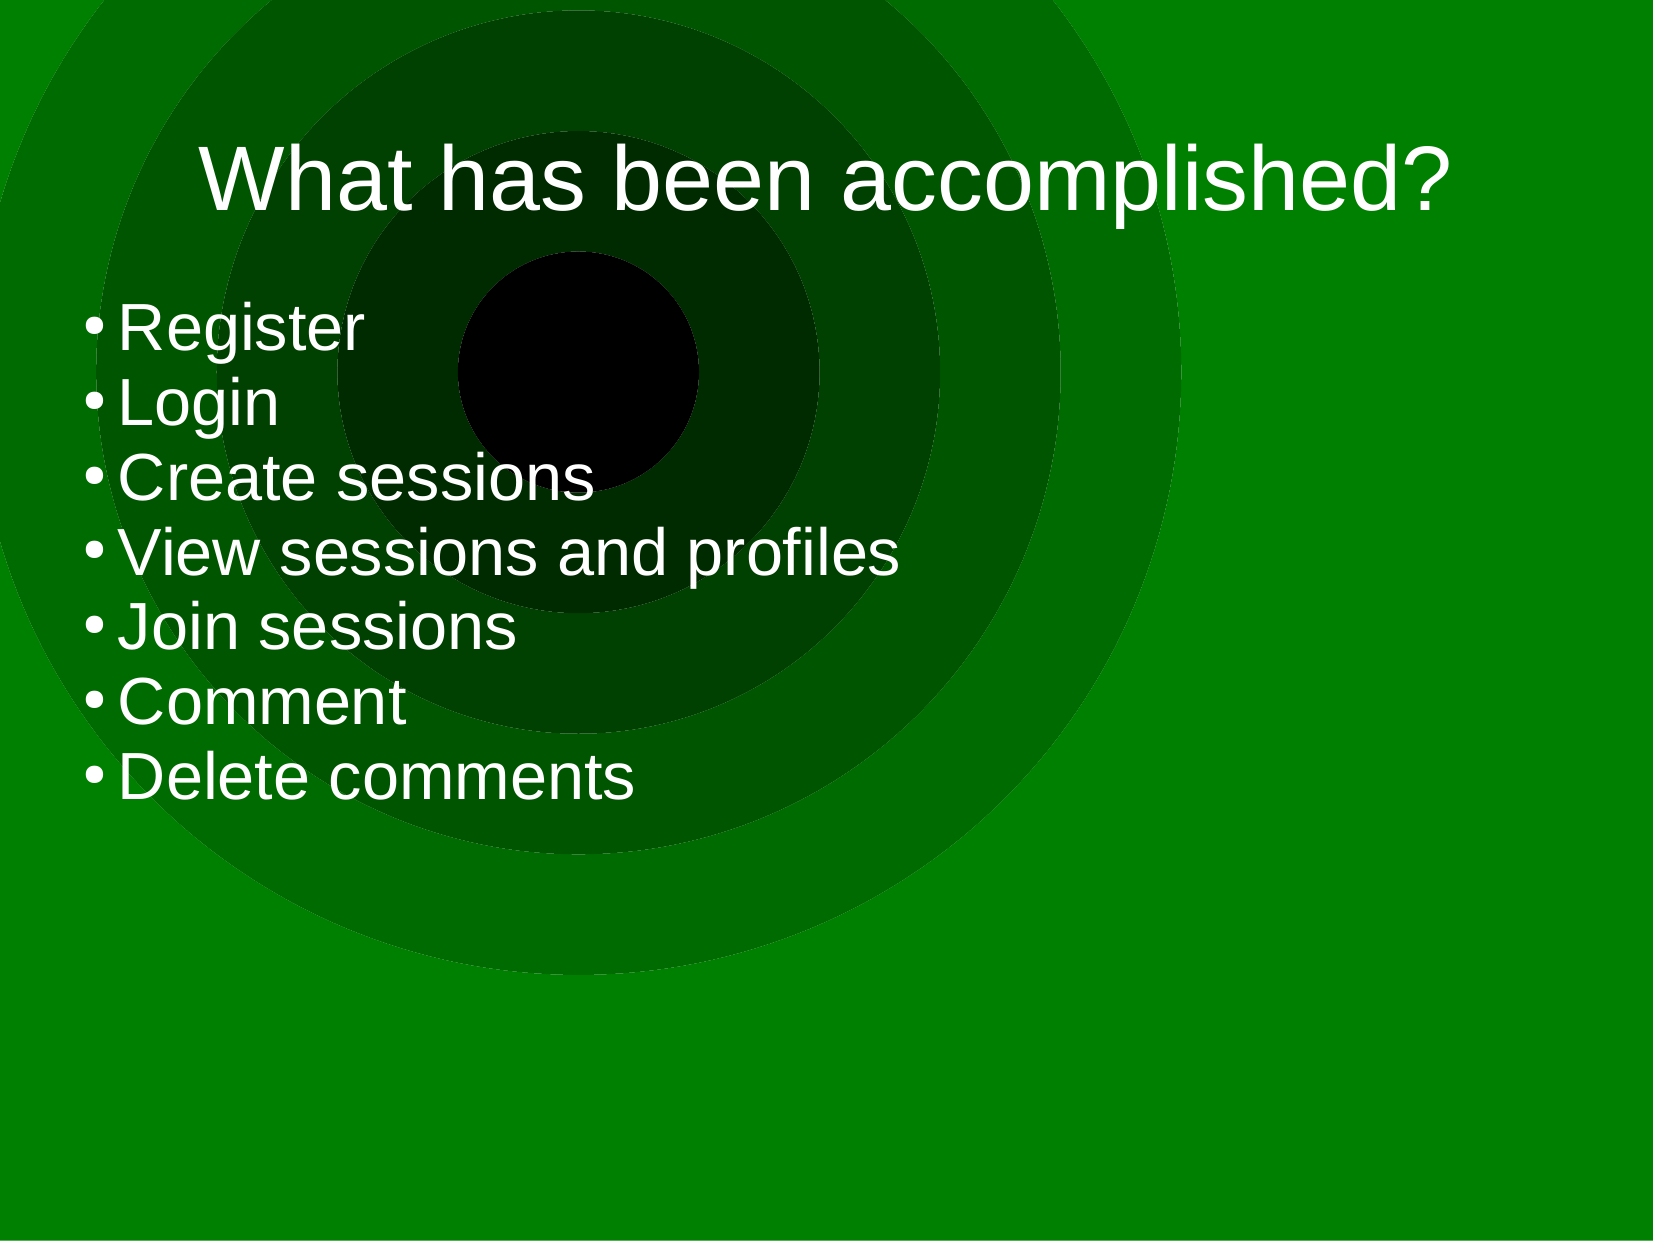

# What has been accomplished?
Register
Login
Create sessions
View sessions and profiles
Join sessions
Comment
Delete comments